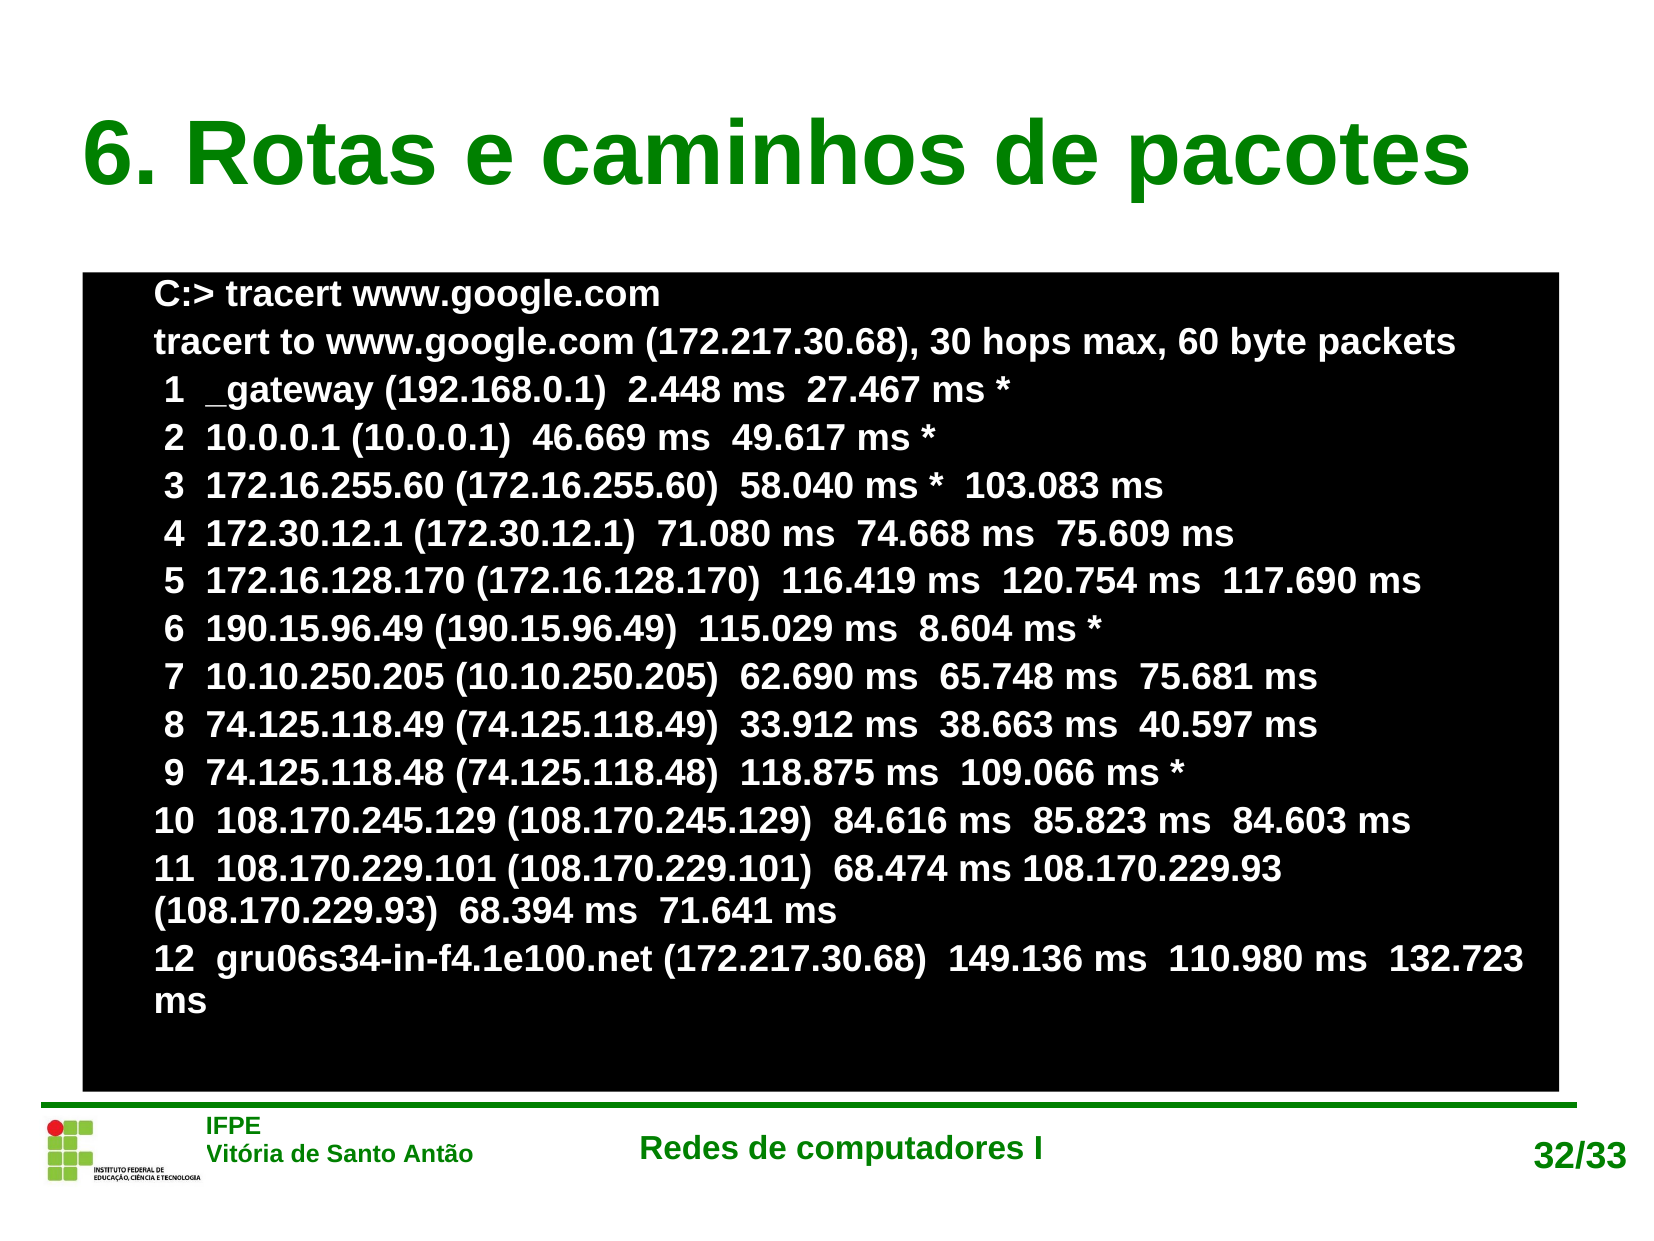

# 6. Rotas e caminhos de pacotes
C:> tracert www.google.com
tracert to www.google.com (172.217.30.68), 30 hops max, 60 byte packets
 1 _gateway (192.168.0.1) 2.448 ms 27.467 ms *
 2 10.0.0.1 (10.0.0.1) 46.669 ms 49.617 ms *
 3 172.16.255.60 (172.16.255.60) 58.040 ms * 103.083 ms
 4 172.30.12.1 (172.30.12.1) 71.080 ms 74.668 ms 75.609 ms
 5 172.16.128.170 (172.16.128.170) 116.419 ms 120.754 ms 117.690 ms
 6 190.15.96.49 (190.15.96.49) 115.029 ms 8.604 ms *
 7 10.10.250.205 (10.10.250.205) 62.690 ms 65.748 ms 75.681 ms
 8 74.125.118.49 (74.125.118.49) 33.912 ms 38.663 ms 40.597 ms
 9 74.125.118.48 (74.125.118.48) 118.875 ms 109.066 ms *
10 108.170.245.129 (108.170.245.129) 84.616 ms 85.823 ms 84.603 ms
11 108.170.229.101 (108.170.229.101) 68.474 ms 108.170.229.93 (108.170.229.93) 68.394 ms 71.641 ms
12 gru06s34-in-f4.1e100.net (172.217.30.68) 149.136 ms 110.980 ms 132.723 ms